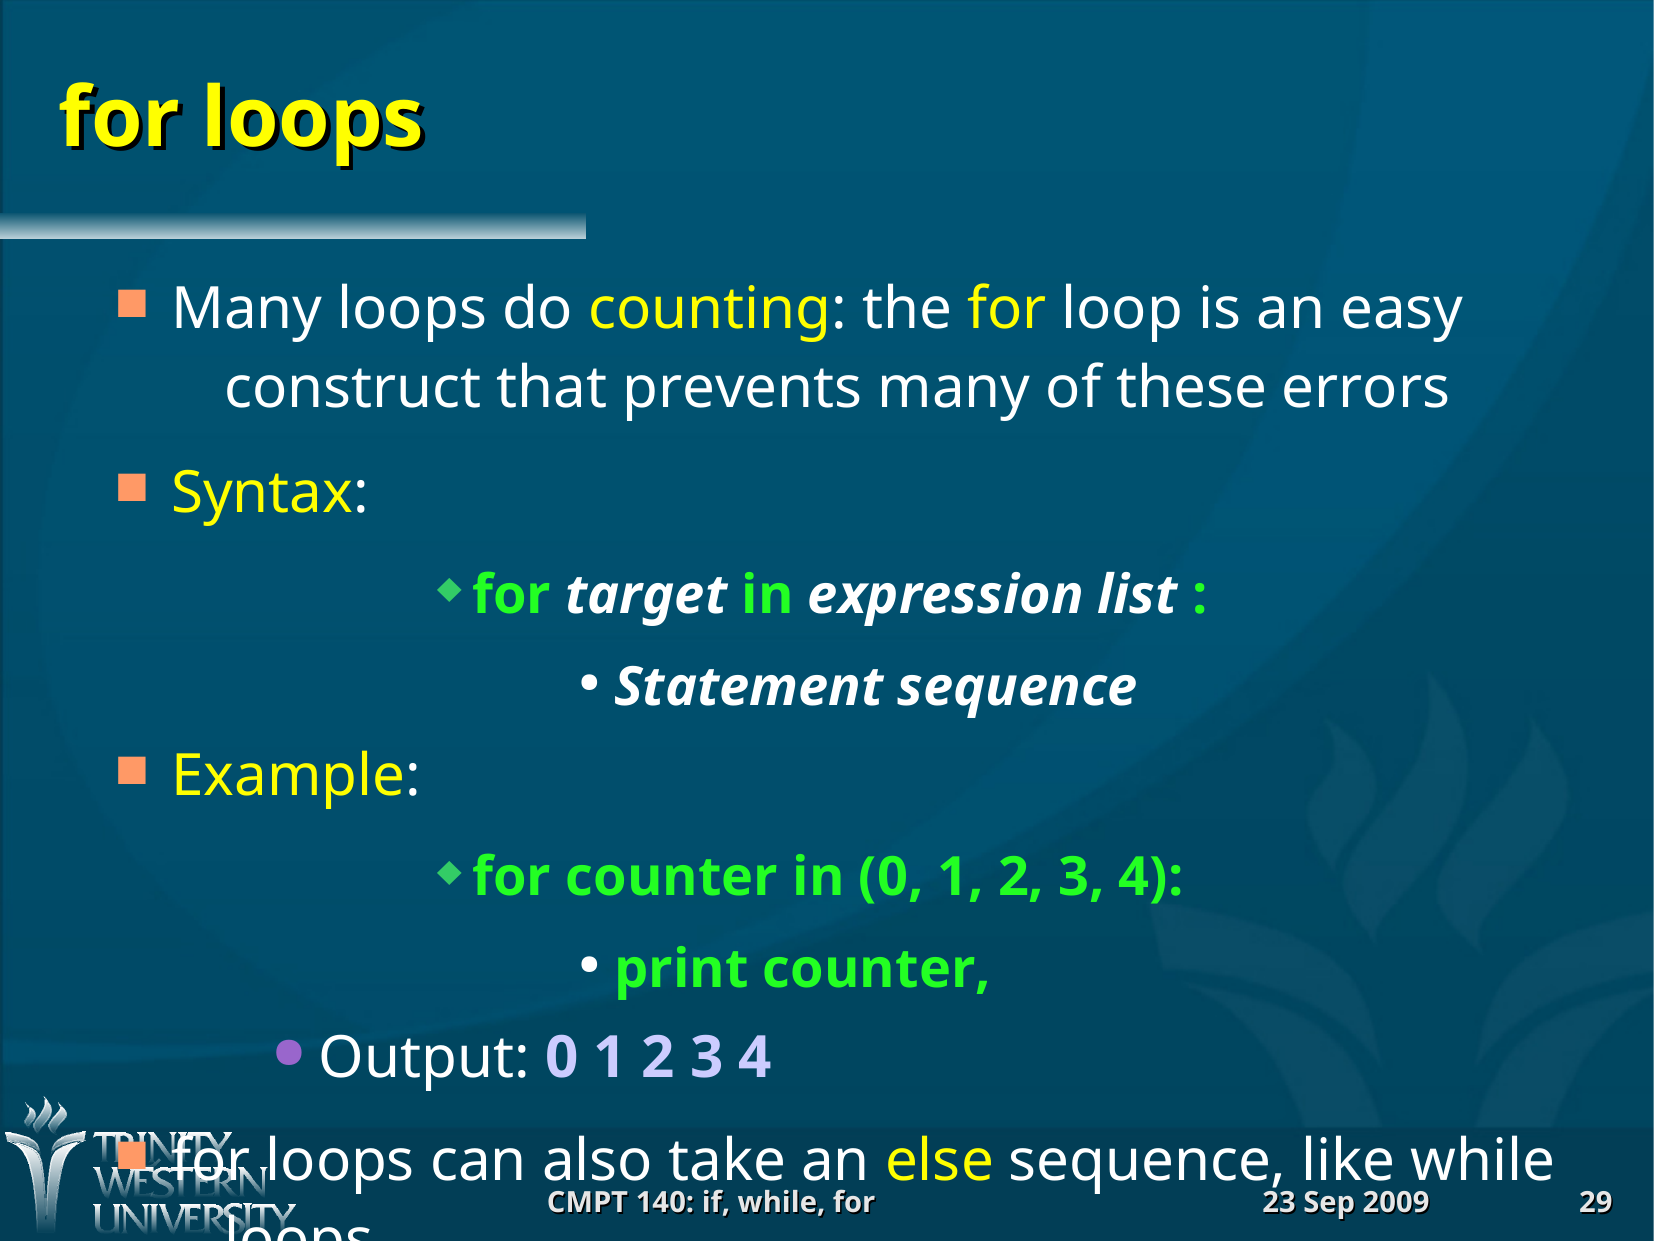

# for loops
Many loops do counting: the for loop is an easy construct that prevents many of these errors
Syntax:
for target in expression list :
Statement sequence
Example:
for counter in (0, 1, 2, 3, 4):
print counter,
Output: 0 1 2 3 4
for loops can also take an else sequence, like while loops
CMPT 140: if, while, for
23 Sep 2009
29